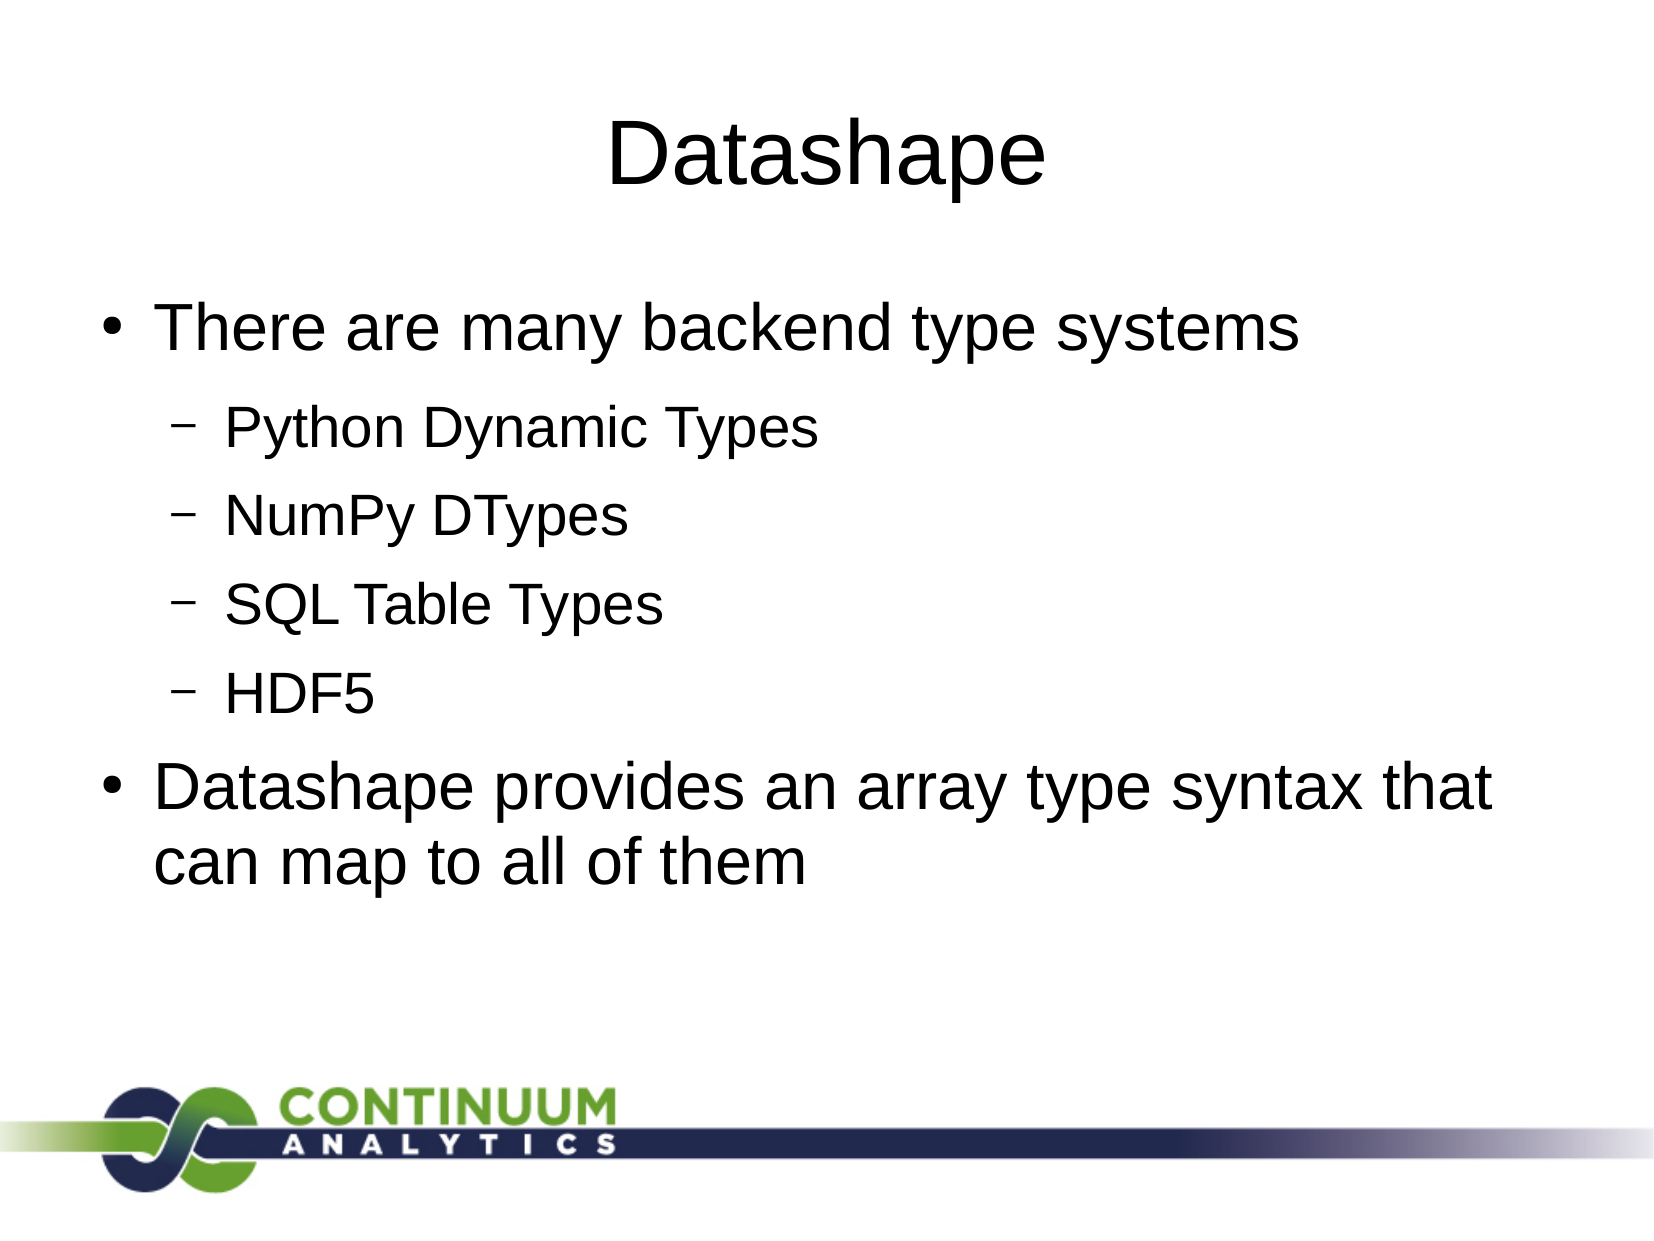

# Datashape
There are many backend type systems
Python Dynamic Types
NumPy DTypes
SQL Table Types
HDF5
Datashape provides an array type syntax that can map to all of them